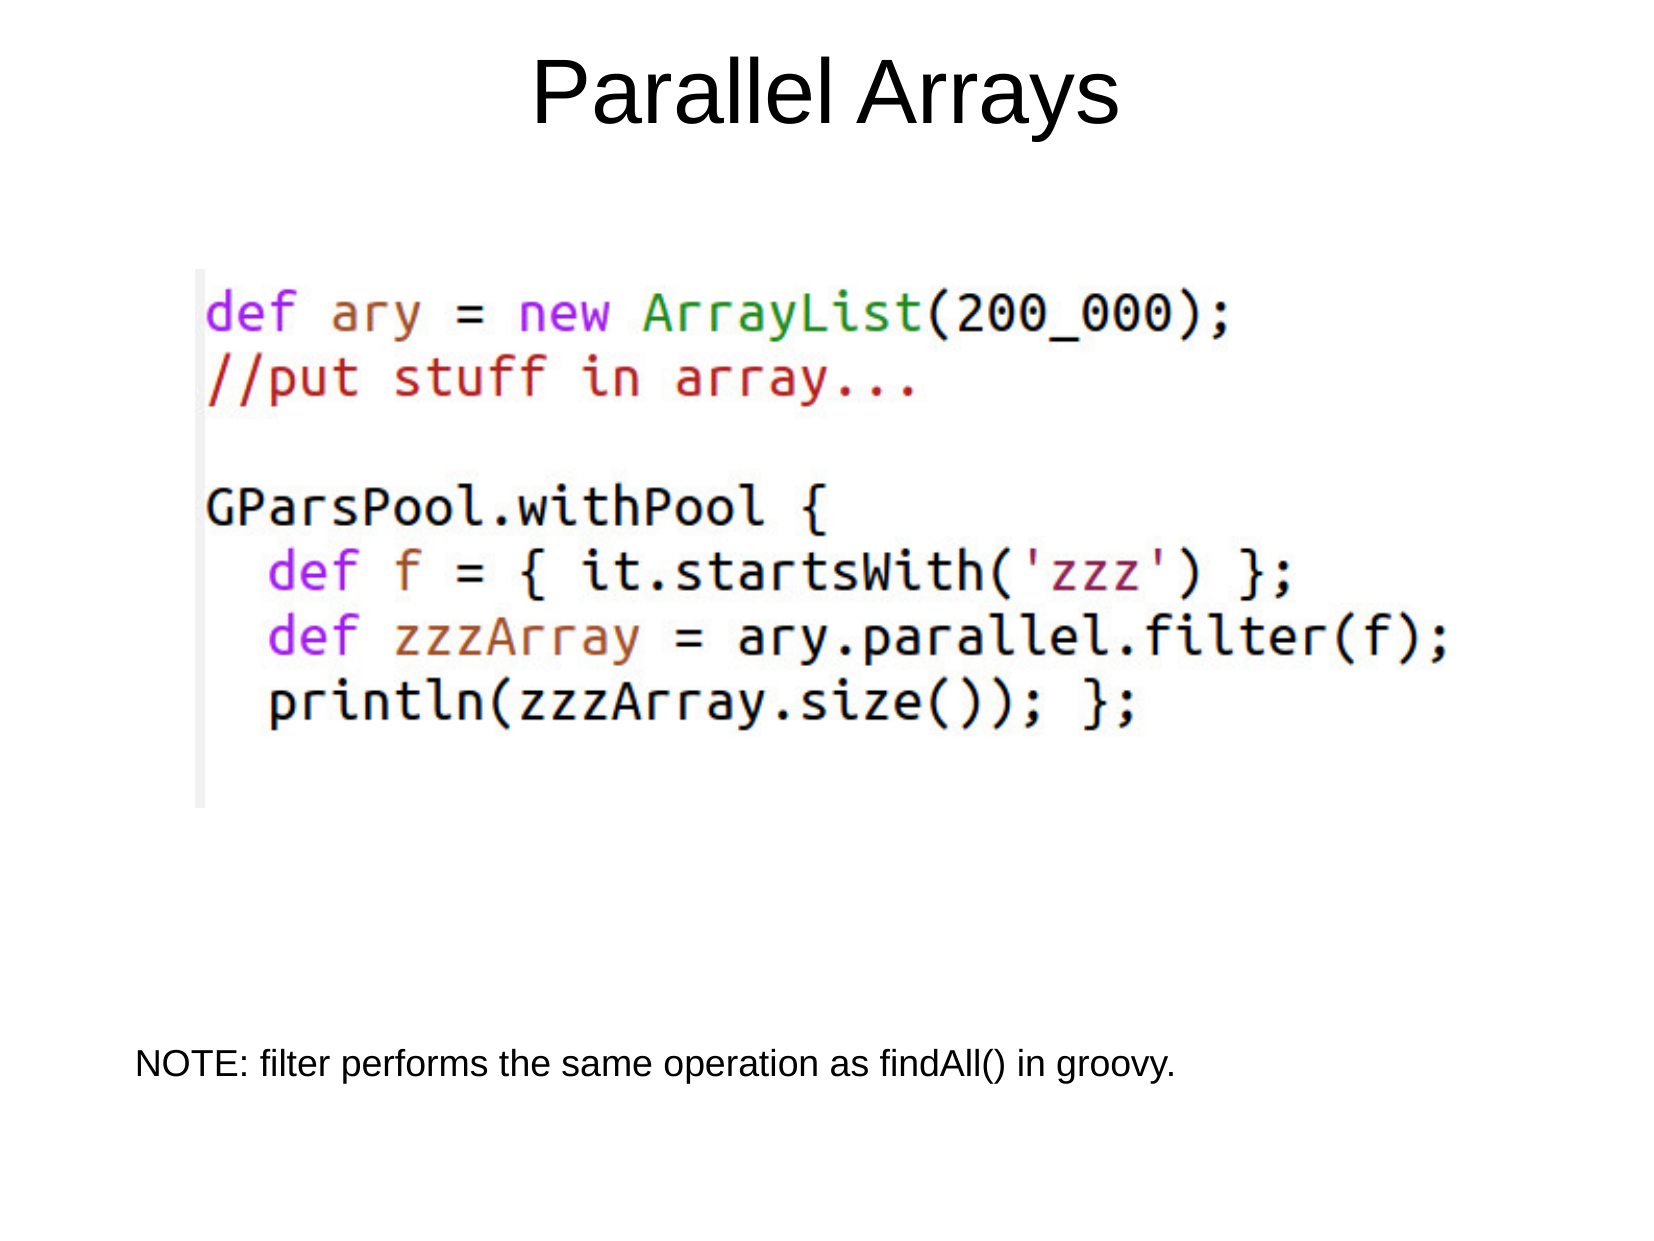

# Parallel Arrays
NOTE: filter performs the same operation as findAll() in groovy.